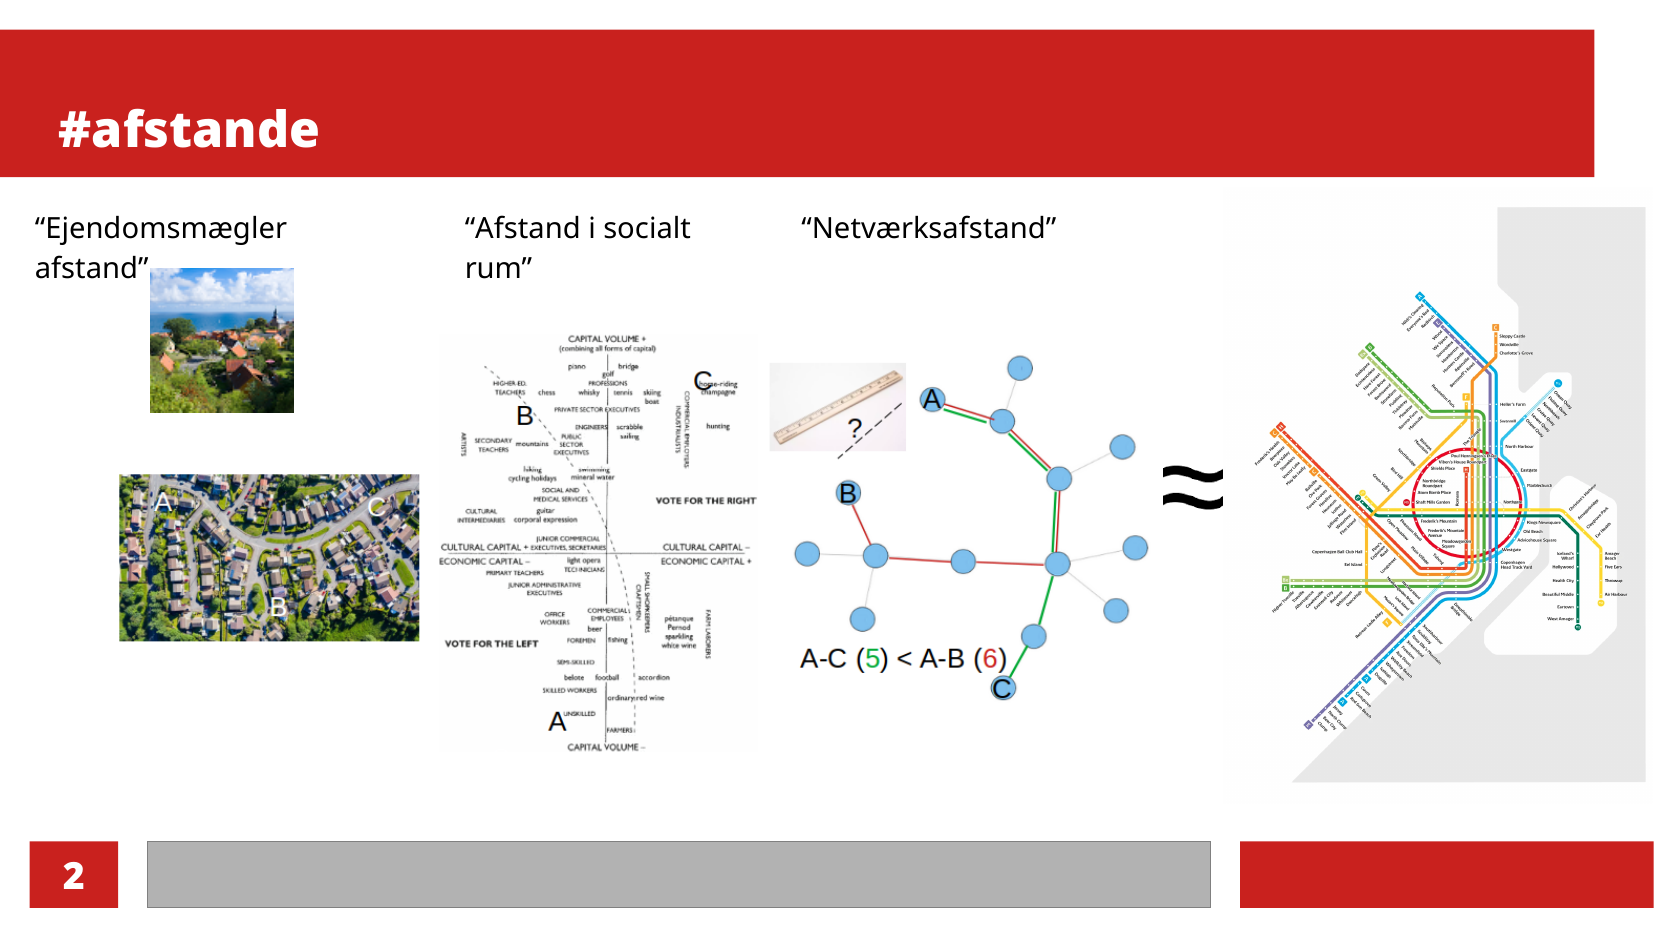

# #afstande
“Ejendomsmægler afstand”
“Afstand i socialt rum”
“Netværksafstand”
2